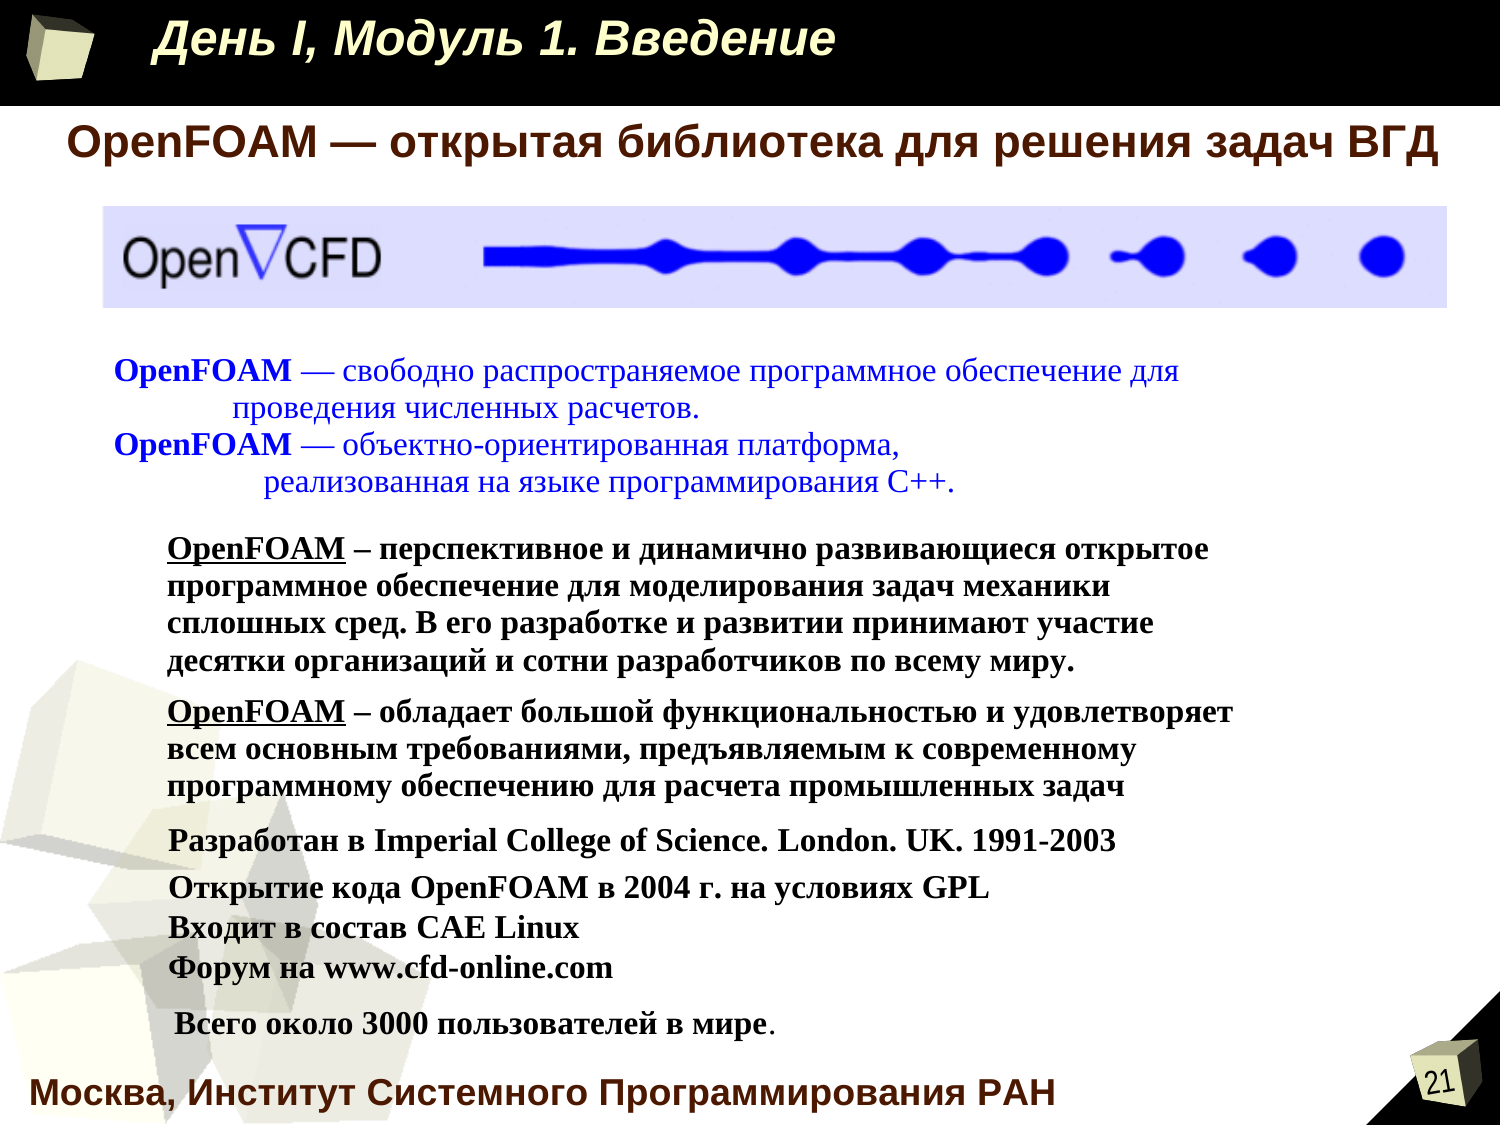

OpenFOAM — открытая библиотека для решения задач ВГД
ОpenFOAM — свободно распространяемое программное обеспечение для 		проведения численных расчетов.
OpenFOAM — объектно-ориентированная платформа,
	реализованная на языке программирования С++.
ОpenFOAM – перспективное и динамично развивающиеся открытое
программное обеспечение для моделирования задач механики
сплошных сред. В его разработке и развитии принимают участие
десятки организаций и сотни разработчиков по всему миру.
OpenFOAM – обладает большой функциональностью и удовлетворяет
всем основным требованиями, предъявляемым к современному
программному обеспечению для расчета промышленных задач
Разработан в Imperial College of Science. London. UK. 1991-2003
Открытие кода OpenFOAM в 2004 г. на условиях GPL
Входит в состав CAE Linux
Форум на www.cfd-online.com
Всего около 3000 пользователей в мире.